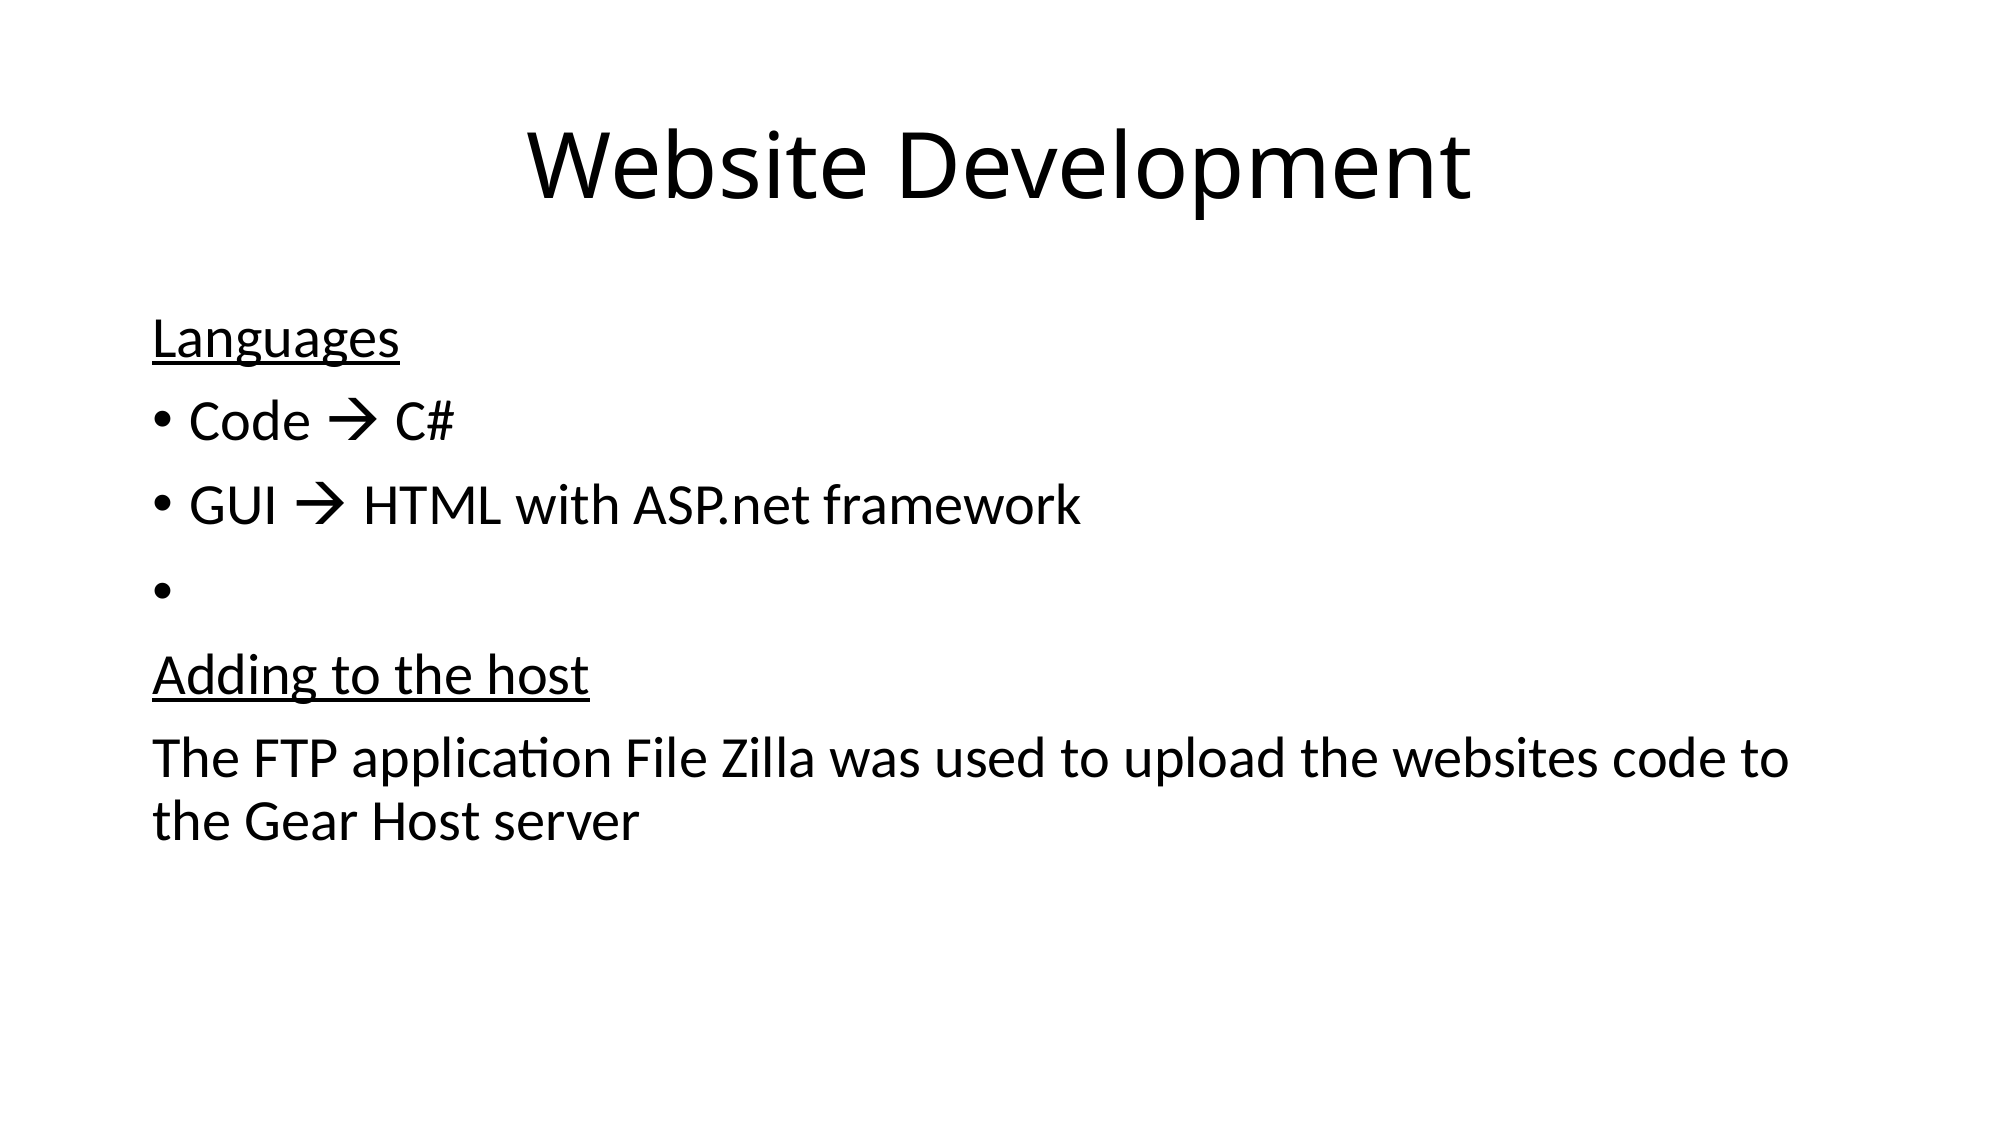

# Website Development
Languages
Code  C#
GUI  HTML with ASP.net framework
Adding to the host
The FTP application File Zilla was used to upload the websites code to the Gear Host server